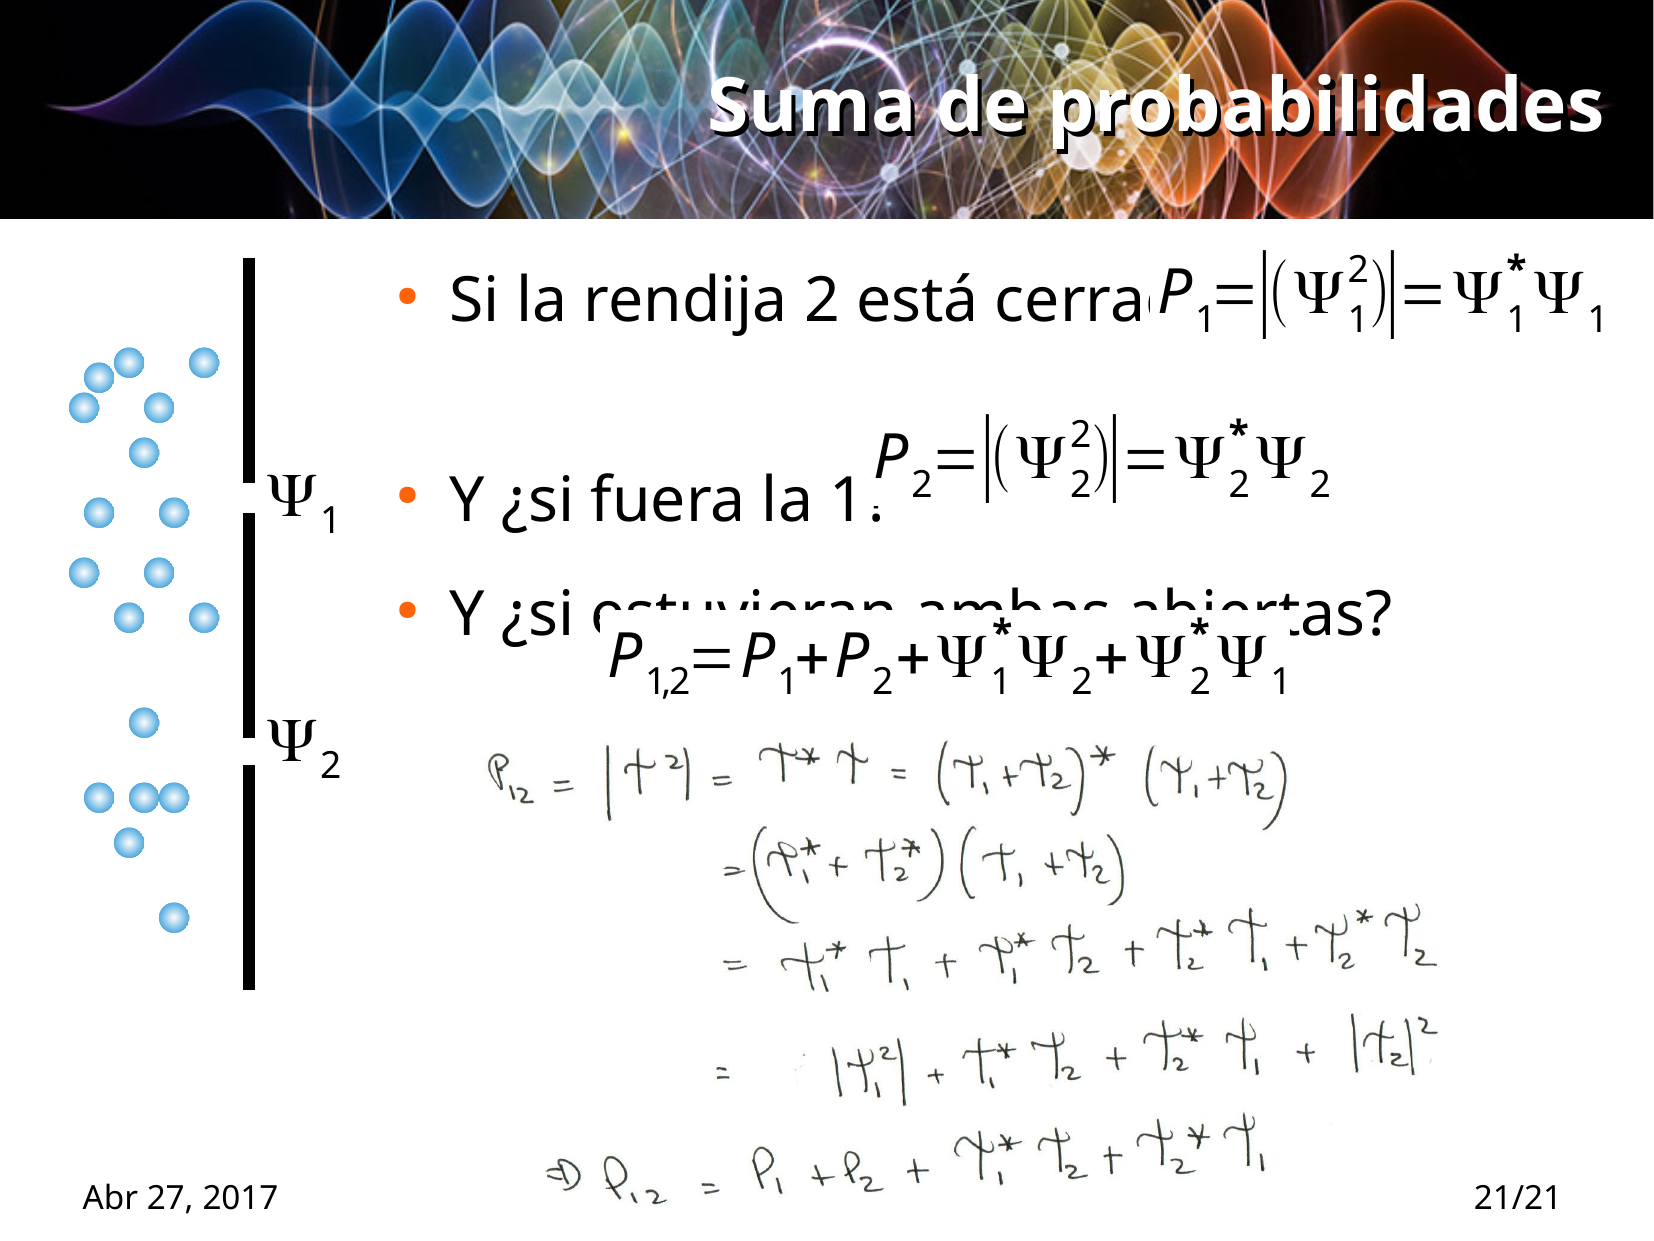

# Suma de probabilidades
Si la rendija 2 está cerrada:
Y ¿si fuera la 1?
Y ¿si estuvieran ambas abiertas?
Abr 27, 2017
H. Asorey - Moderna A 2017 - U03C03
21